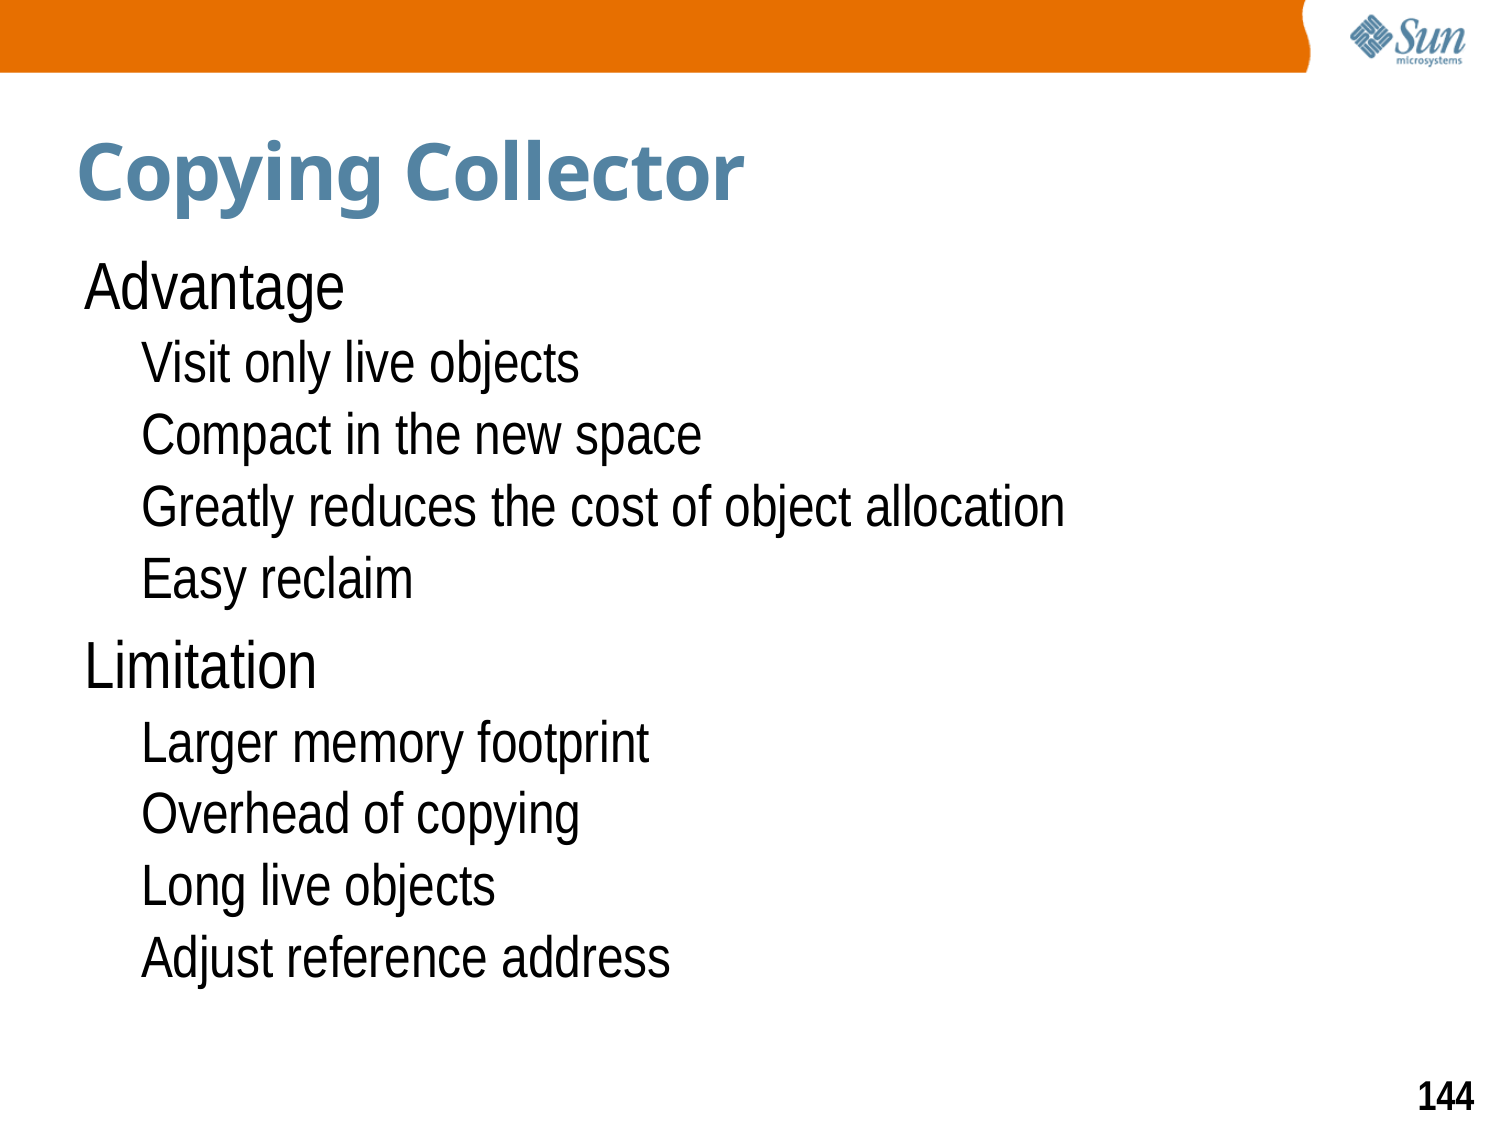

# Copying Collector
Advantage
Visit only live objects
Compact in the new space
Greatly reduces the cost of object allocation
Easy reclaim
Limitation
Larger memory footprint
Overhead of copying
Long live objects
Adjust reference address